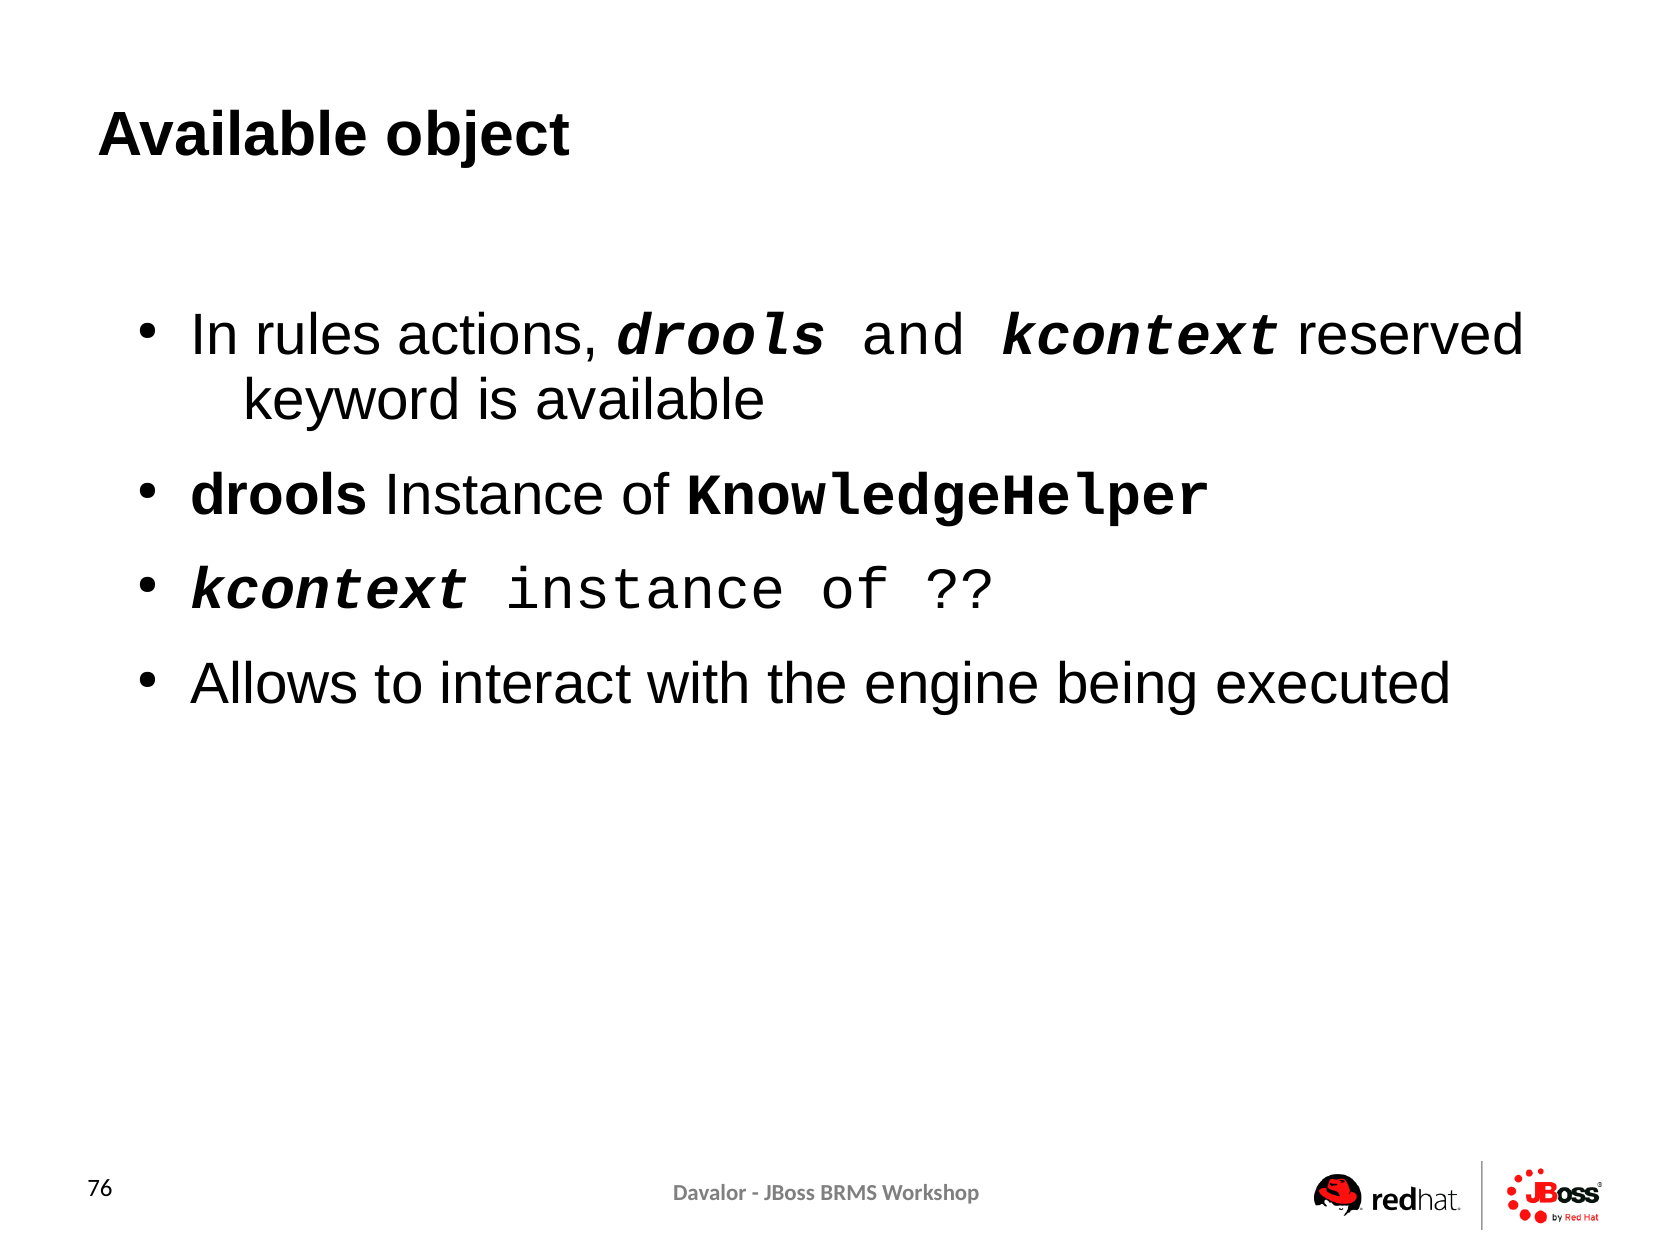

# Available object
In rules actions, drools and kcontext reserved keyword is available
drools Instance of KnowledgeHelper
kcontext instance of ??
Allows to interact with the engine being executed